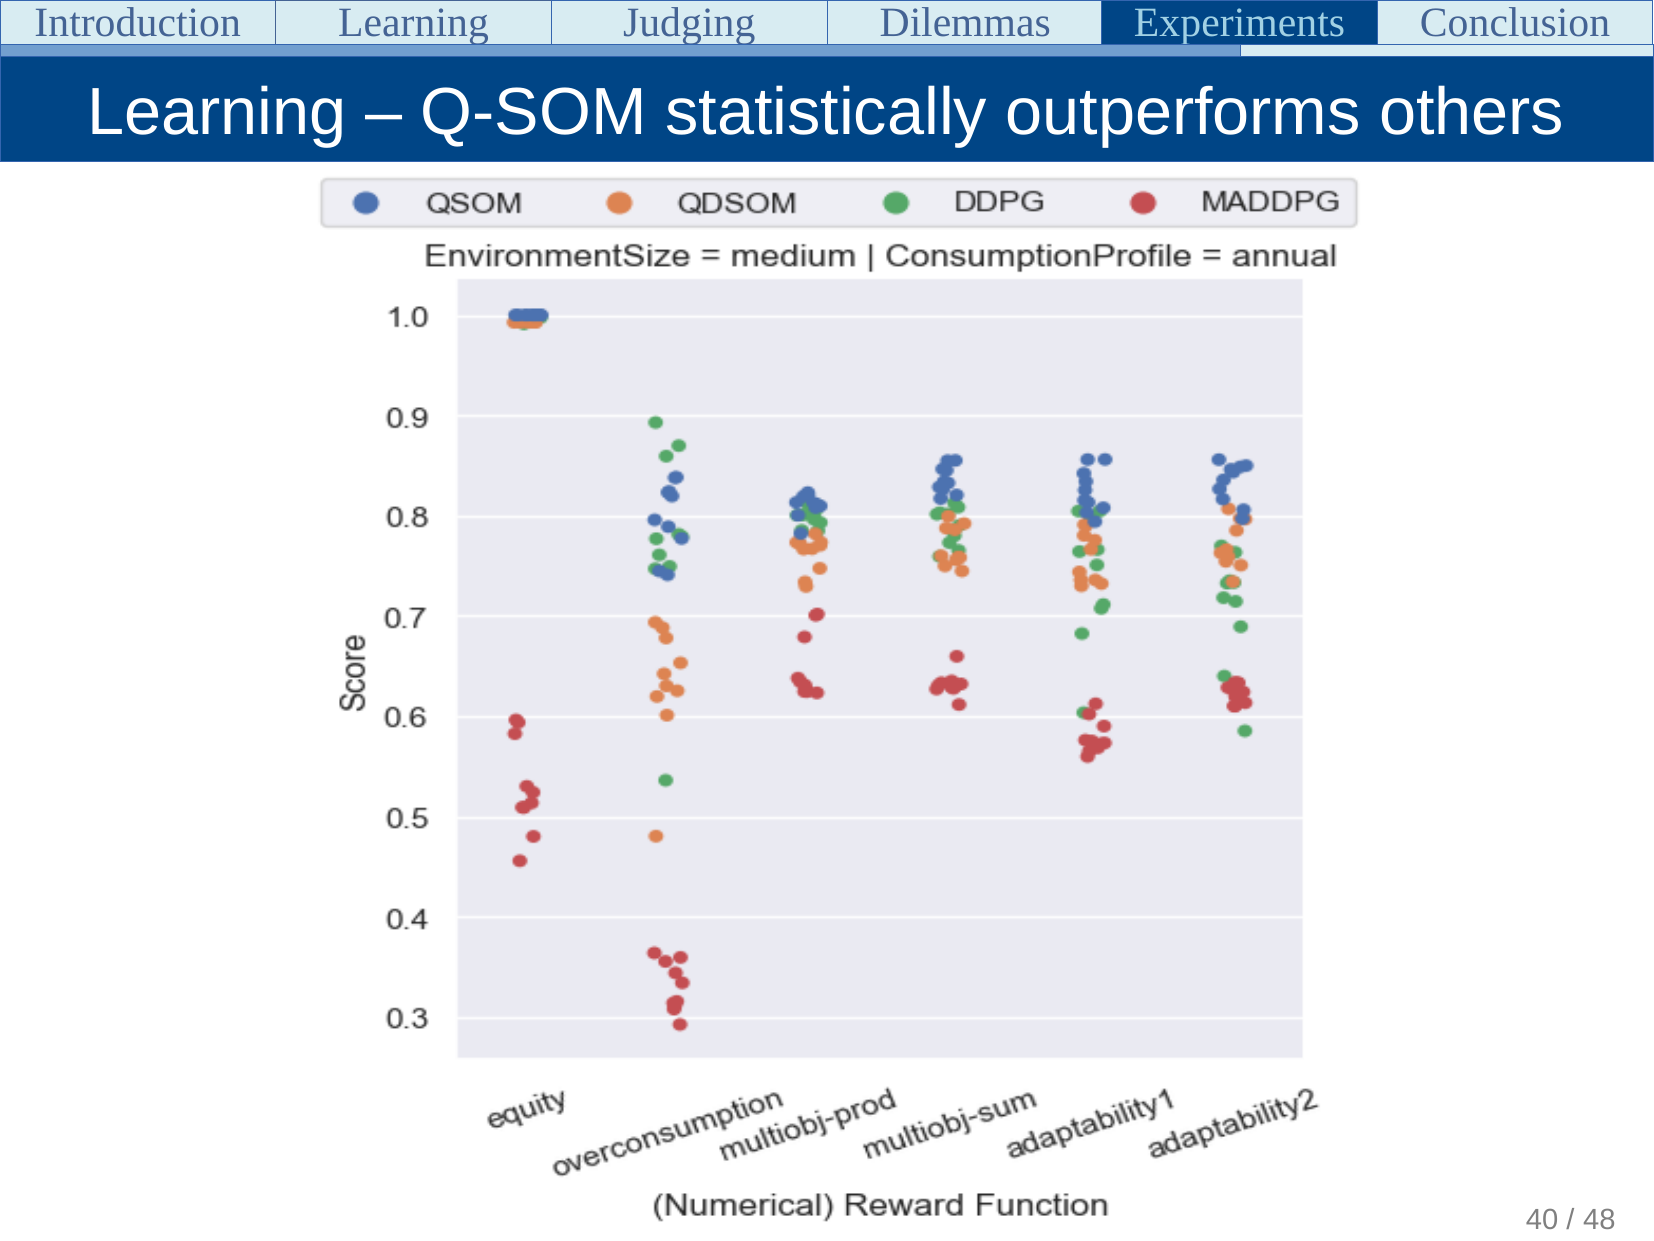

# Learning – Q-SOM statistically outperforms others